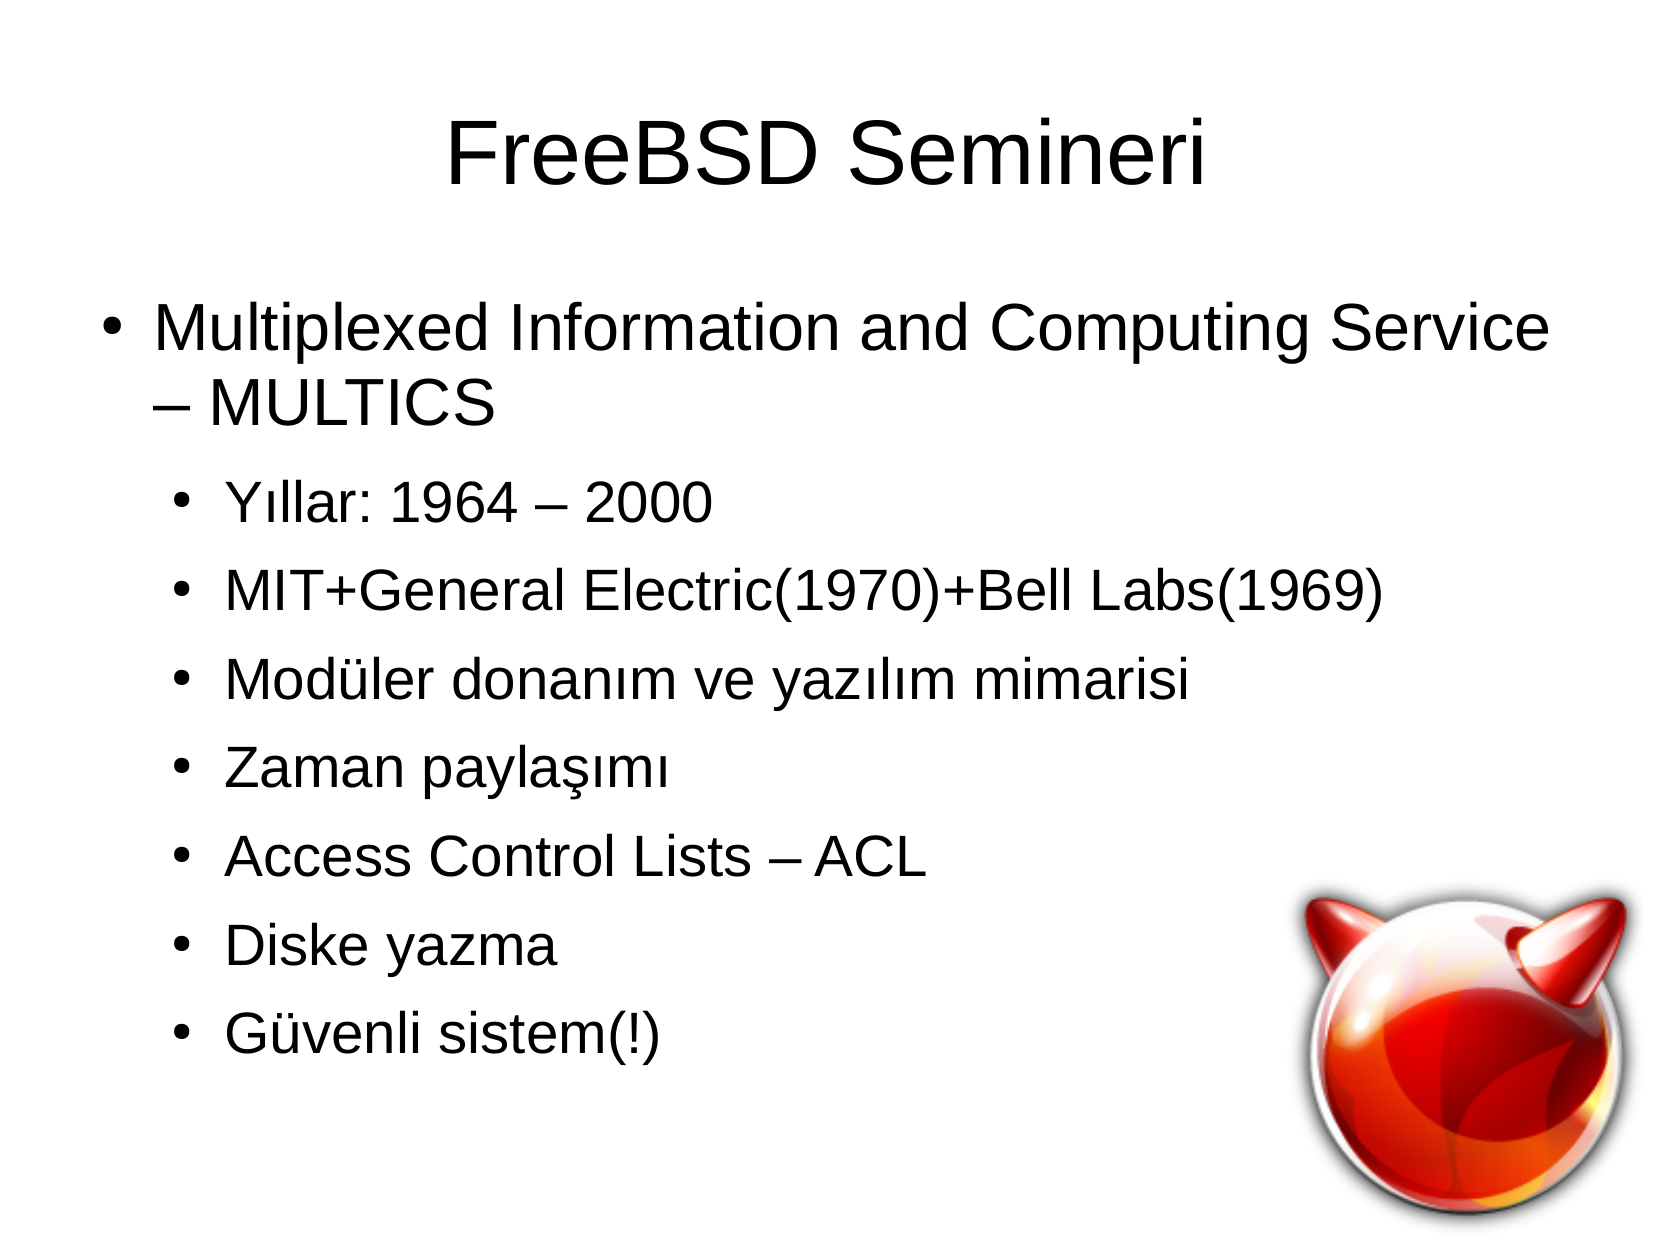

# FreeBSD Semineri
Multiplexed Information and Computing Service – MULTICS
Yıllar: 1964 – 2000
MIT+General Electric(1970)+Bell Labs(1969)
Modüler donanım ve yazılım mimarisi
Zaman paylaşımı
Access Control Lists – ACL
Diske yazma
Güvenli sistem(!)